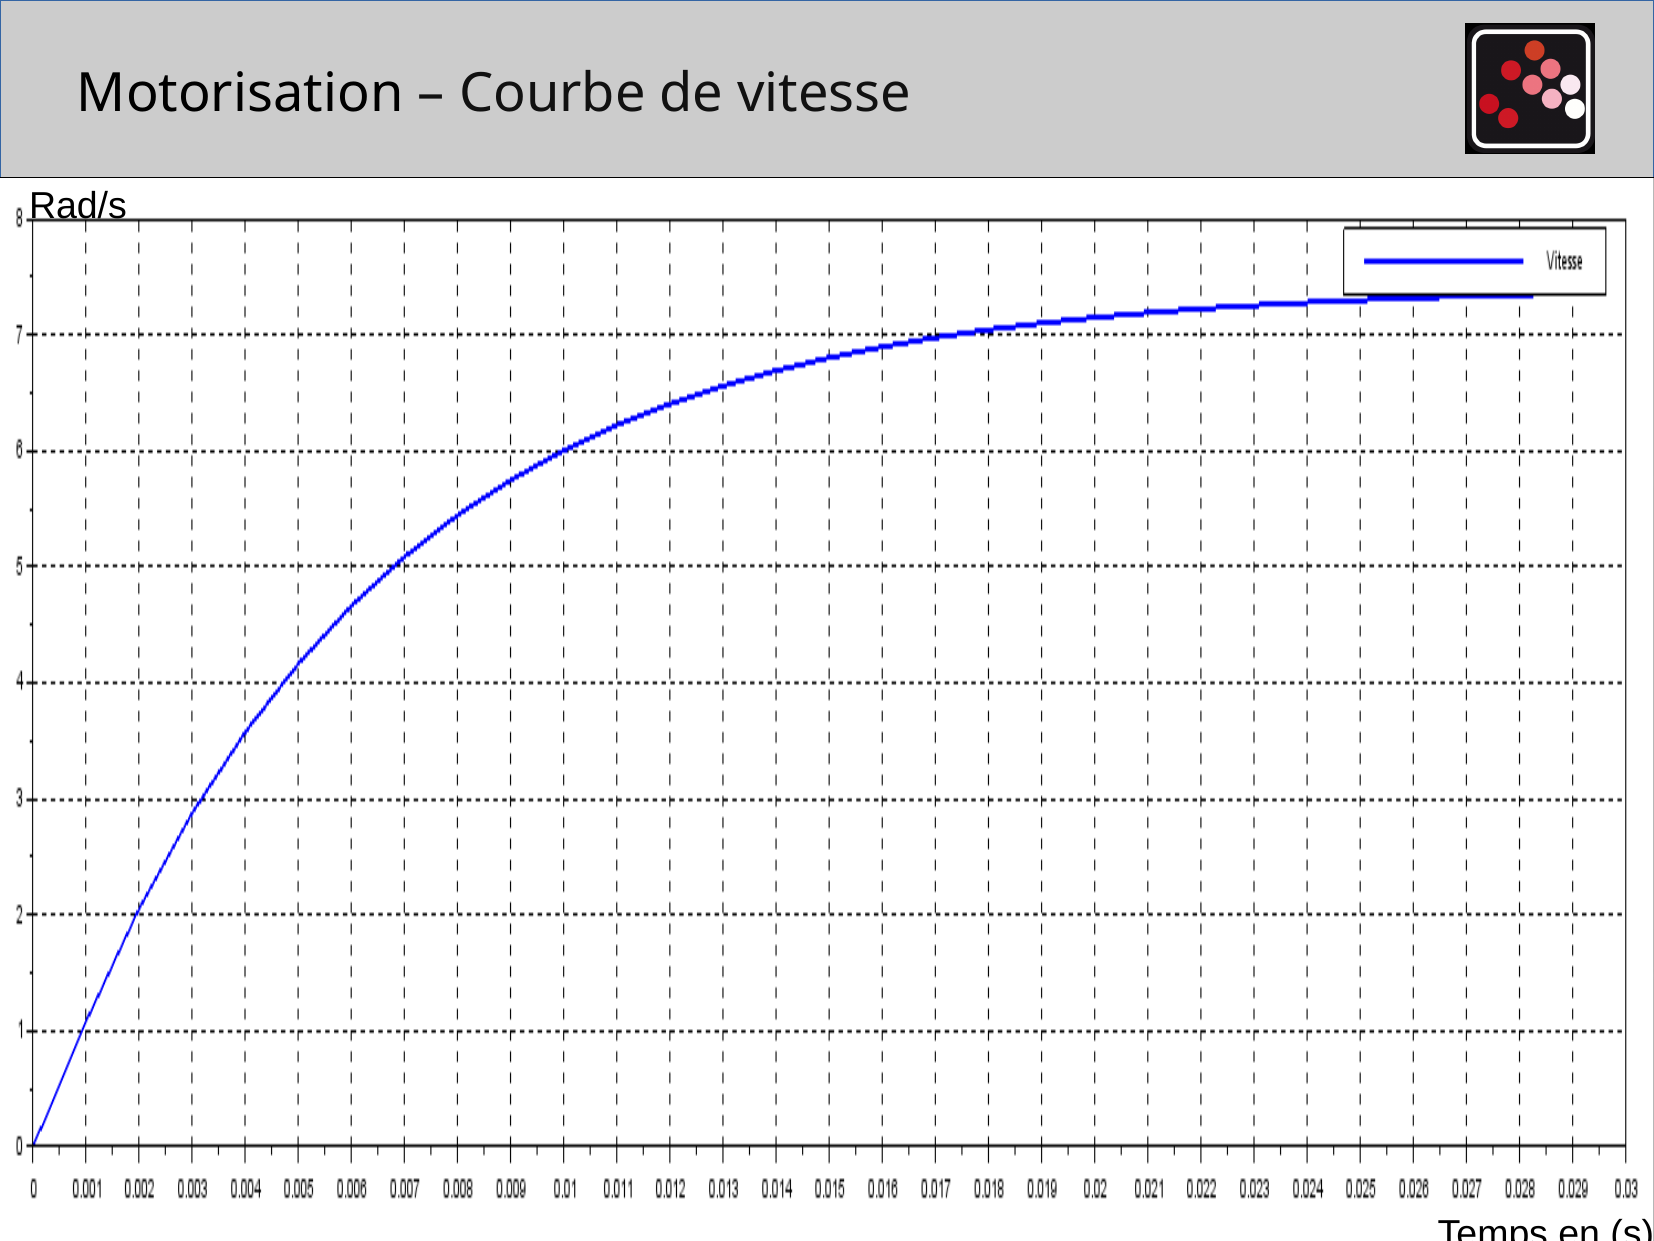

Motorisation – Courbe de vitesse
Servomoteur HS-55
 Temps en (s)
Rad/s